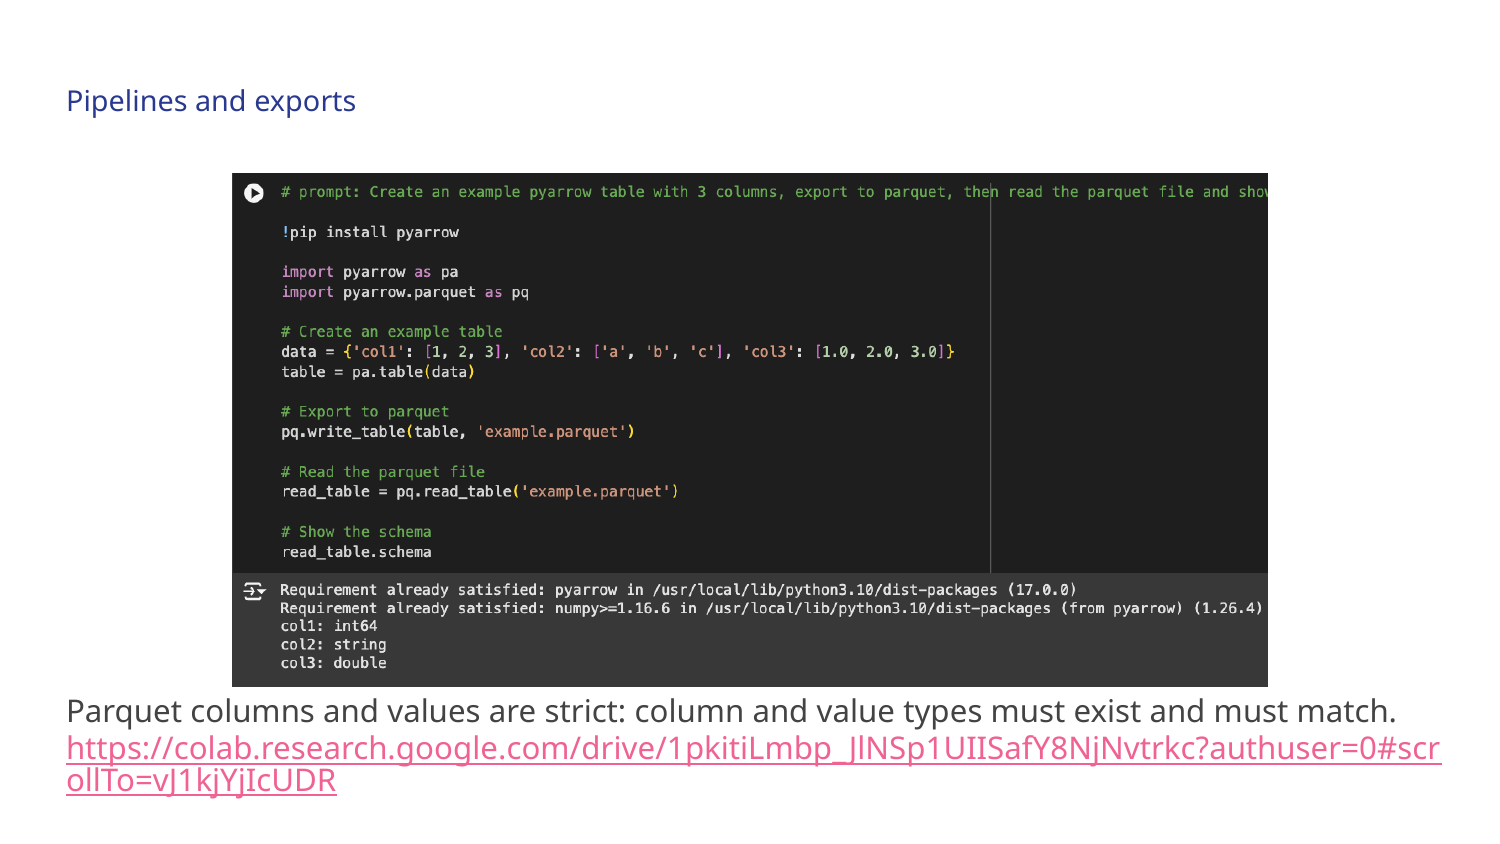

# Pipelines and exports
Parquet columns and values are strict: column and value types must exist and must match. https://colab.research.google.com/drive/1pkitiLmbp_JlNSp1UIISafY8NjNvtrkc?authuser=0#scrollTo=vJ1kjYjIcUDR